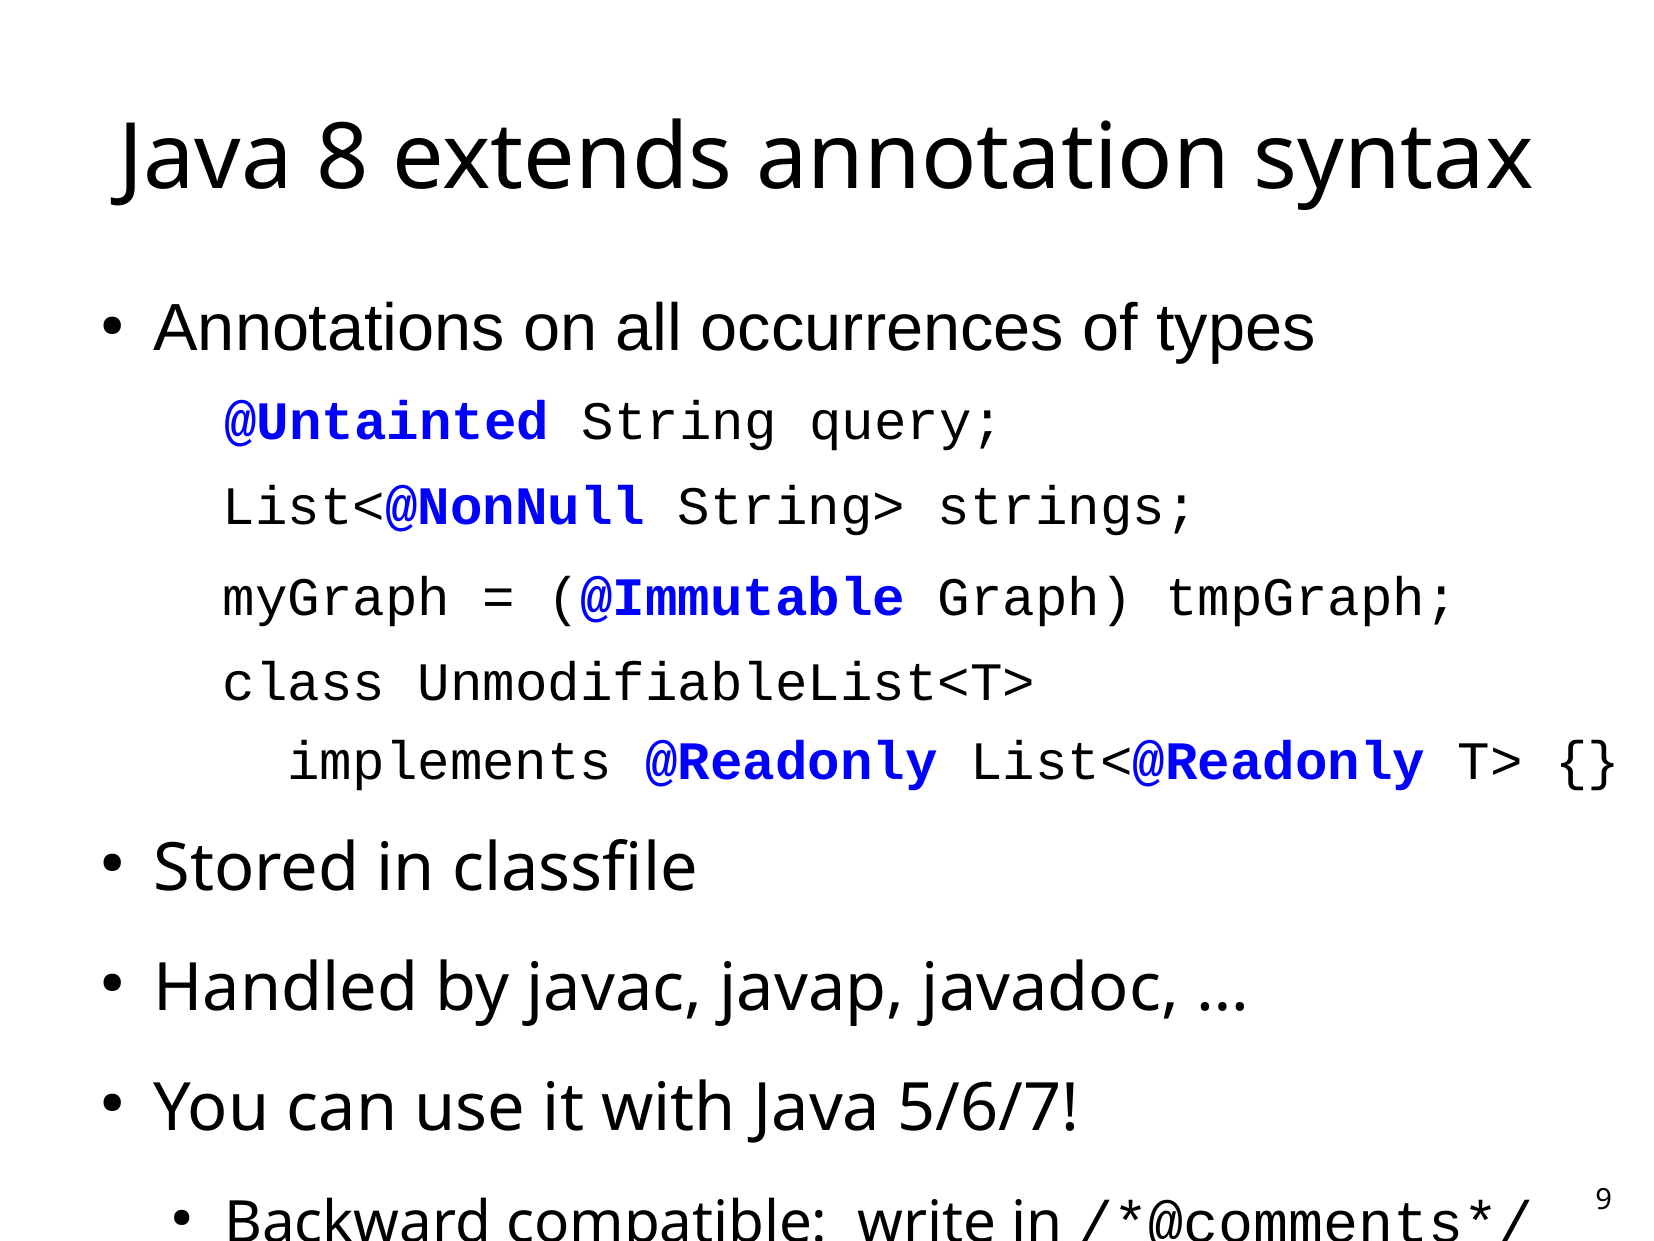

# Java 8 extends annotation syntax
Annotations on all occurrences of types
@Untainted String query;
 List<@NonNull String> strings;
 myGraph = (@Immutable Graph) tmpGraph;
 class UnmodifiableList<T>
 implements @Readonly List<@Readonly T> {}
Stored in classfile
Handled by javac, javap, javadoc, …
You can use it with Java 5/6/7!
Backward compatible: write in /*@comments*/
9